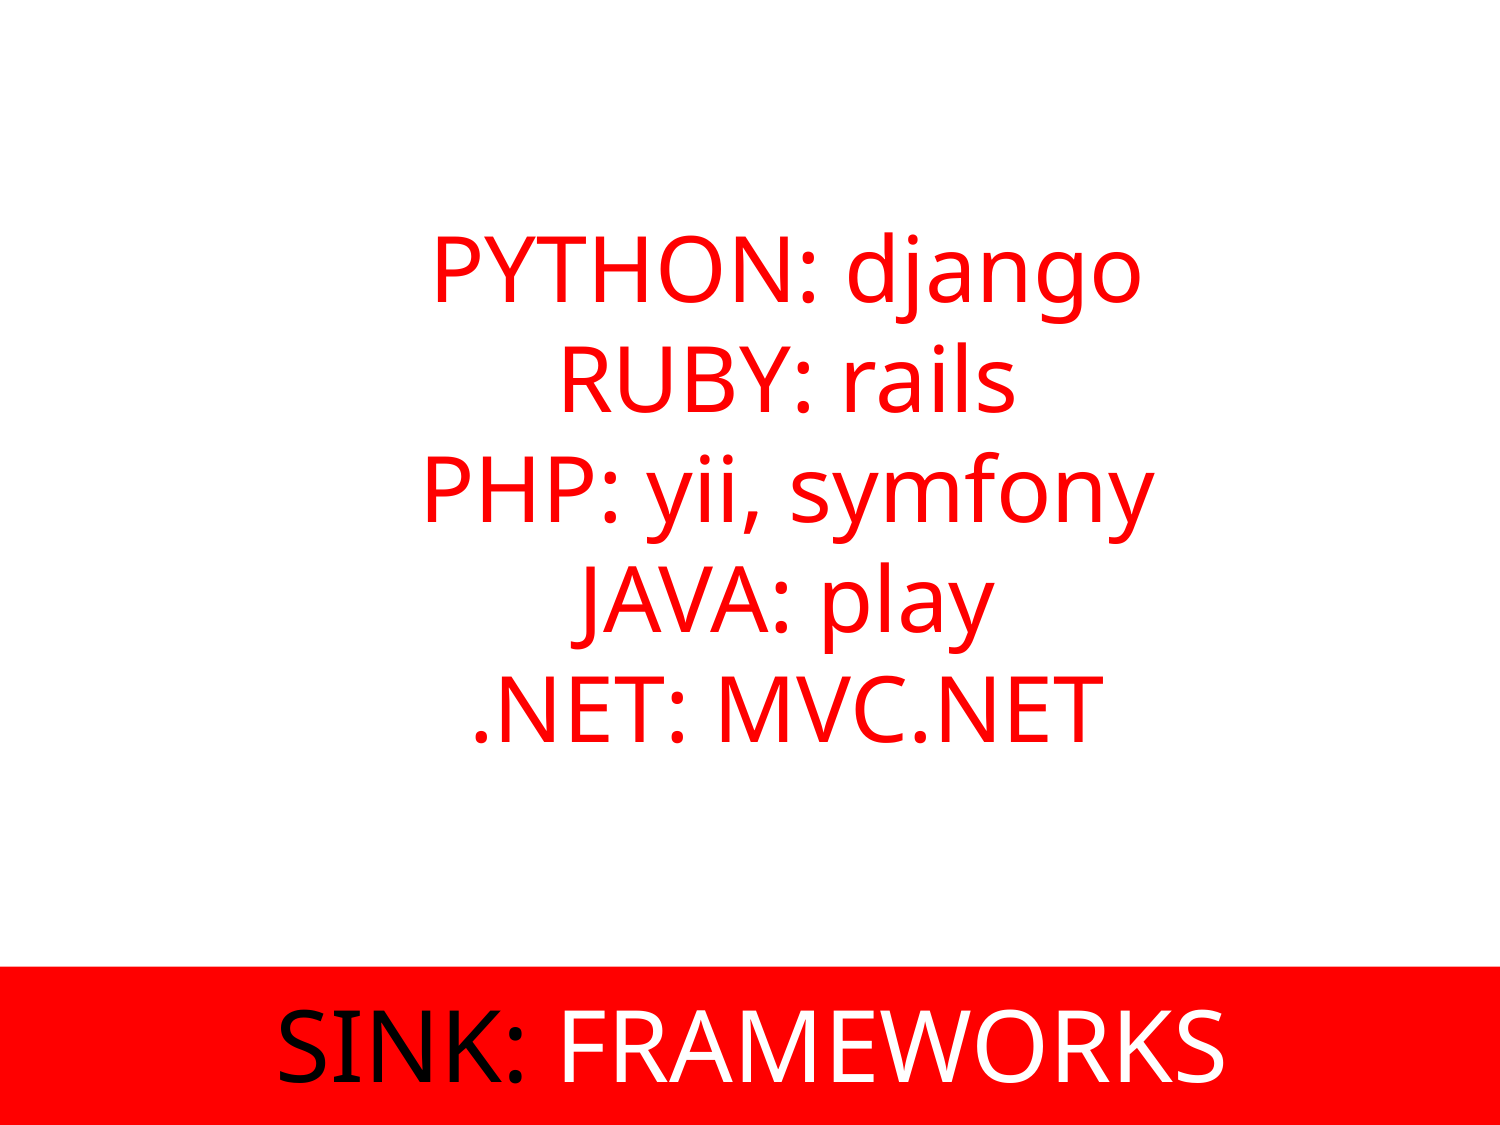

PYTHON: django
RUBY: rails
PHP: yii, symfony
JAVA: play
.NET: MVC.NET
# SINK: FRAMEWORKS